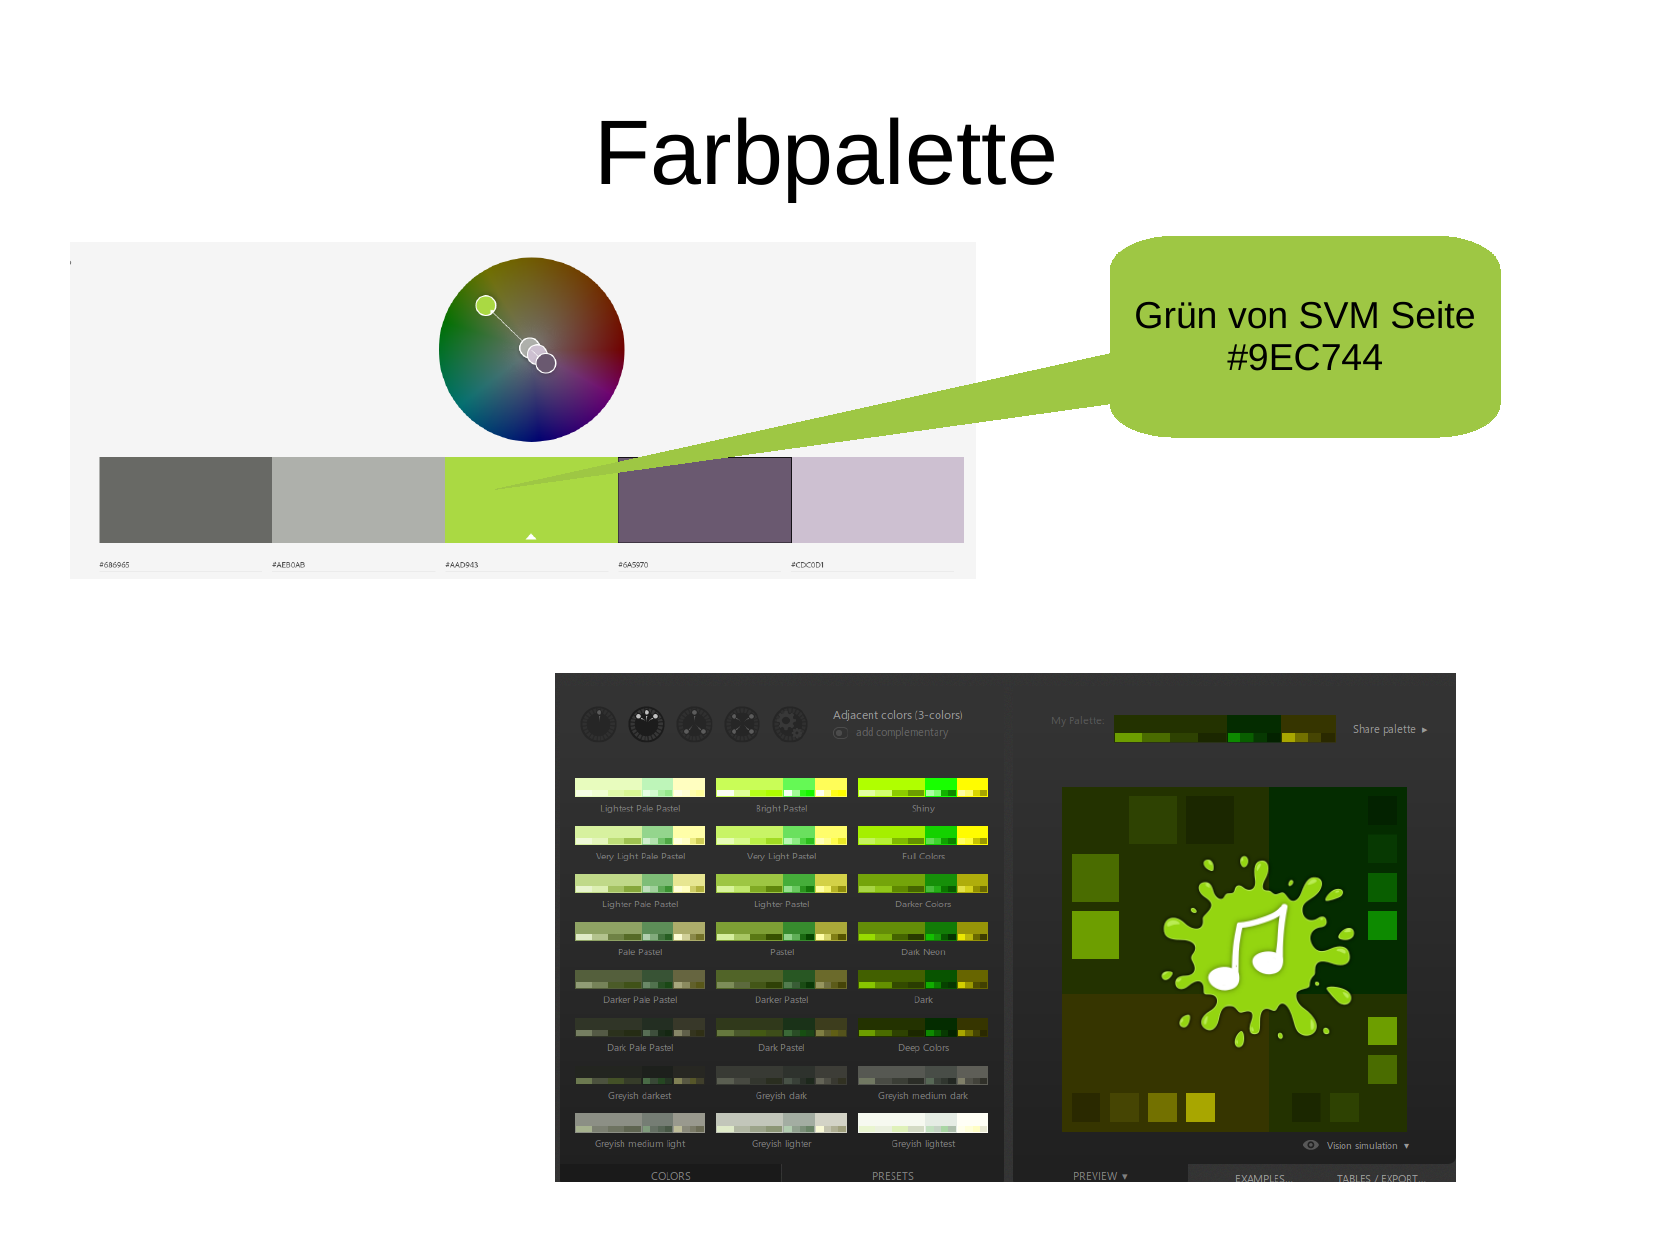

# Farbpalette
Grün von SVM Seite
#9EC744